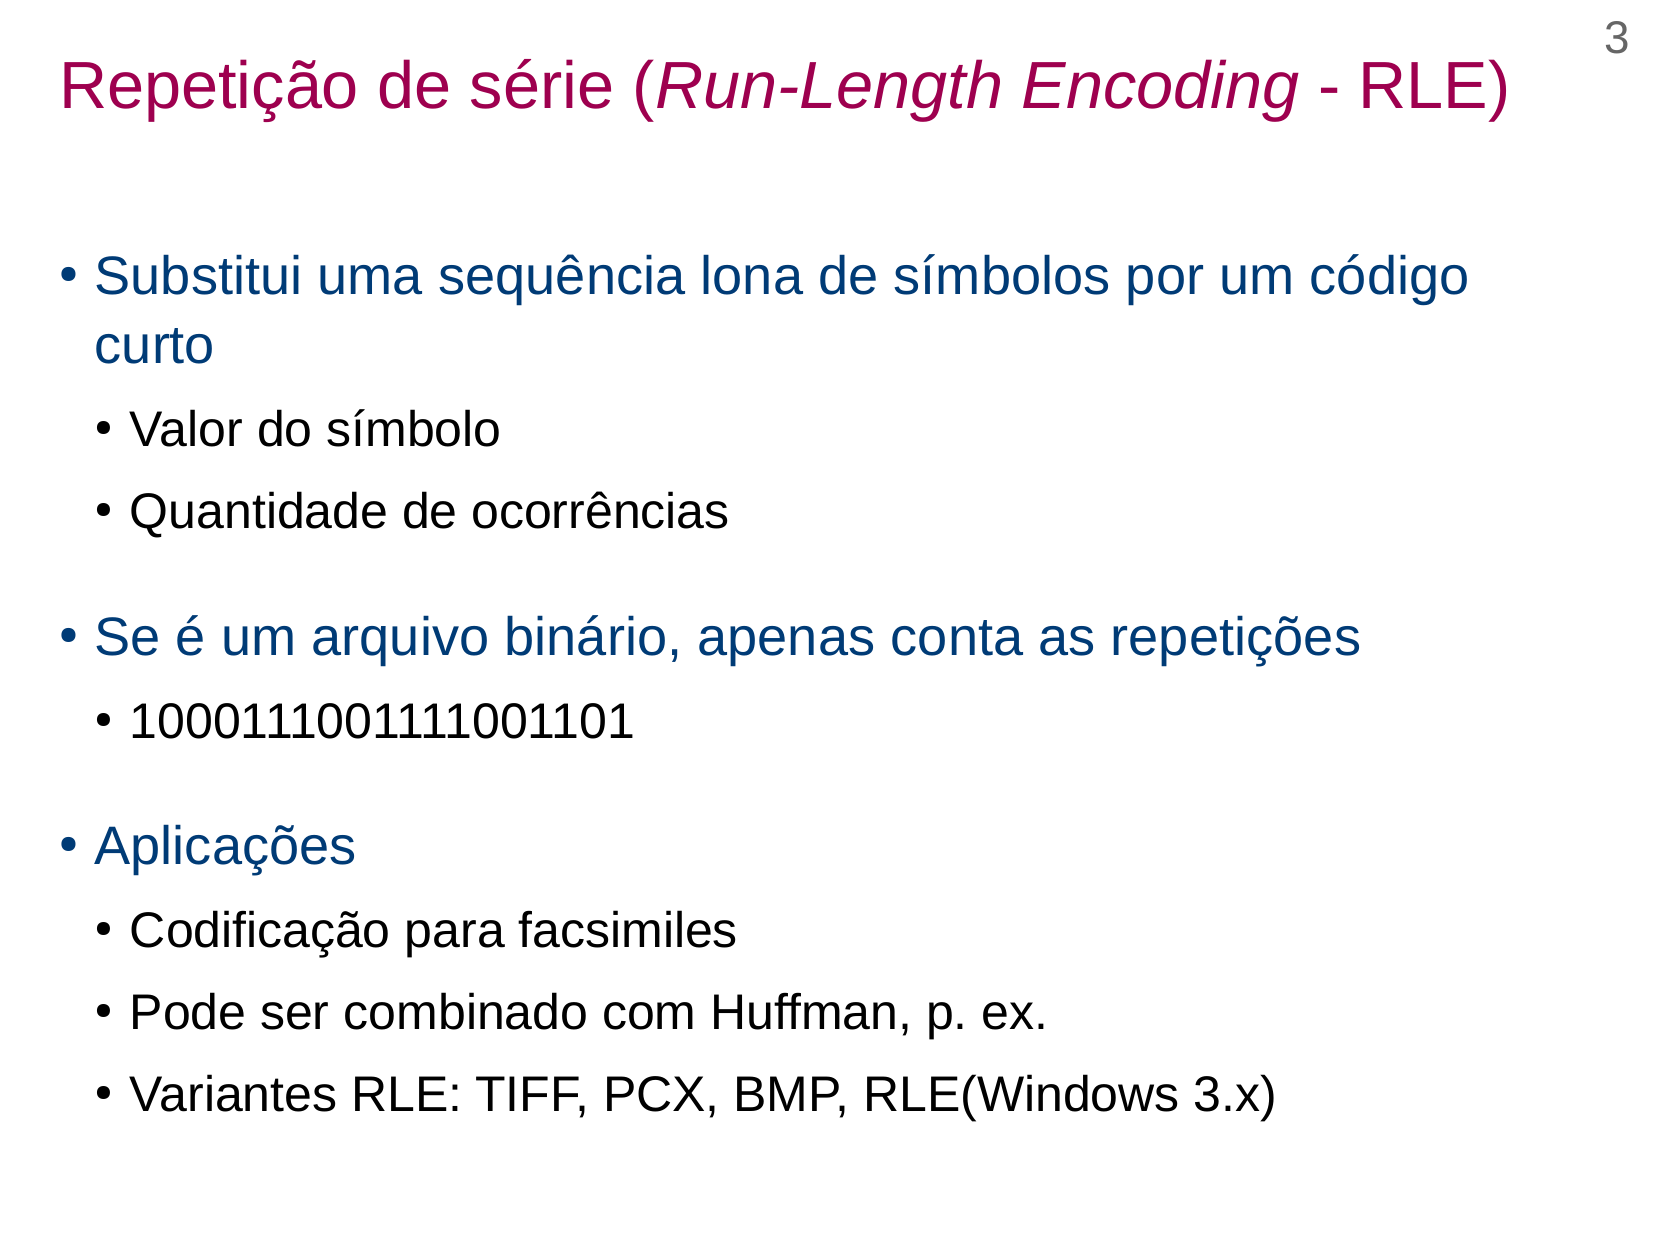

3
# Repetição de série (Run-Length Encoding - RLE)
Substitui uma sequência lona de símbolos por um código curto
Valor do símbolo
Quantidade de ocorrências
Se é um arquivo binário, apenas conta as repetições
1000111001111001101
Aplicações
Codificação para facsimiles
Pode ser combinado com Huffman, p. ex.
Variantes RLE: TIFF, PCX, BMP, RLE(Windows 3.x)